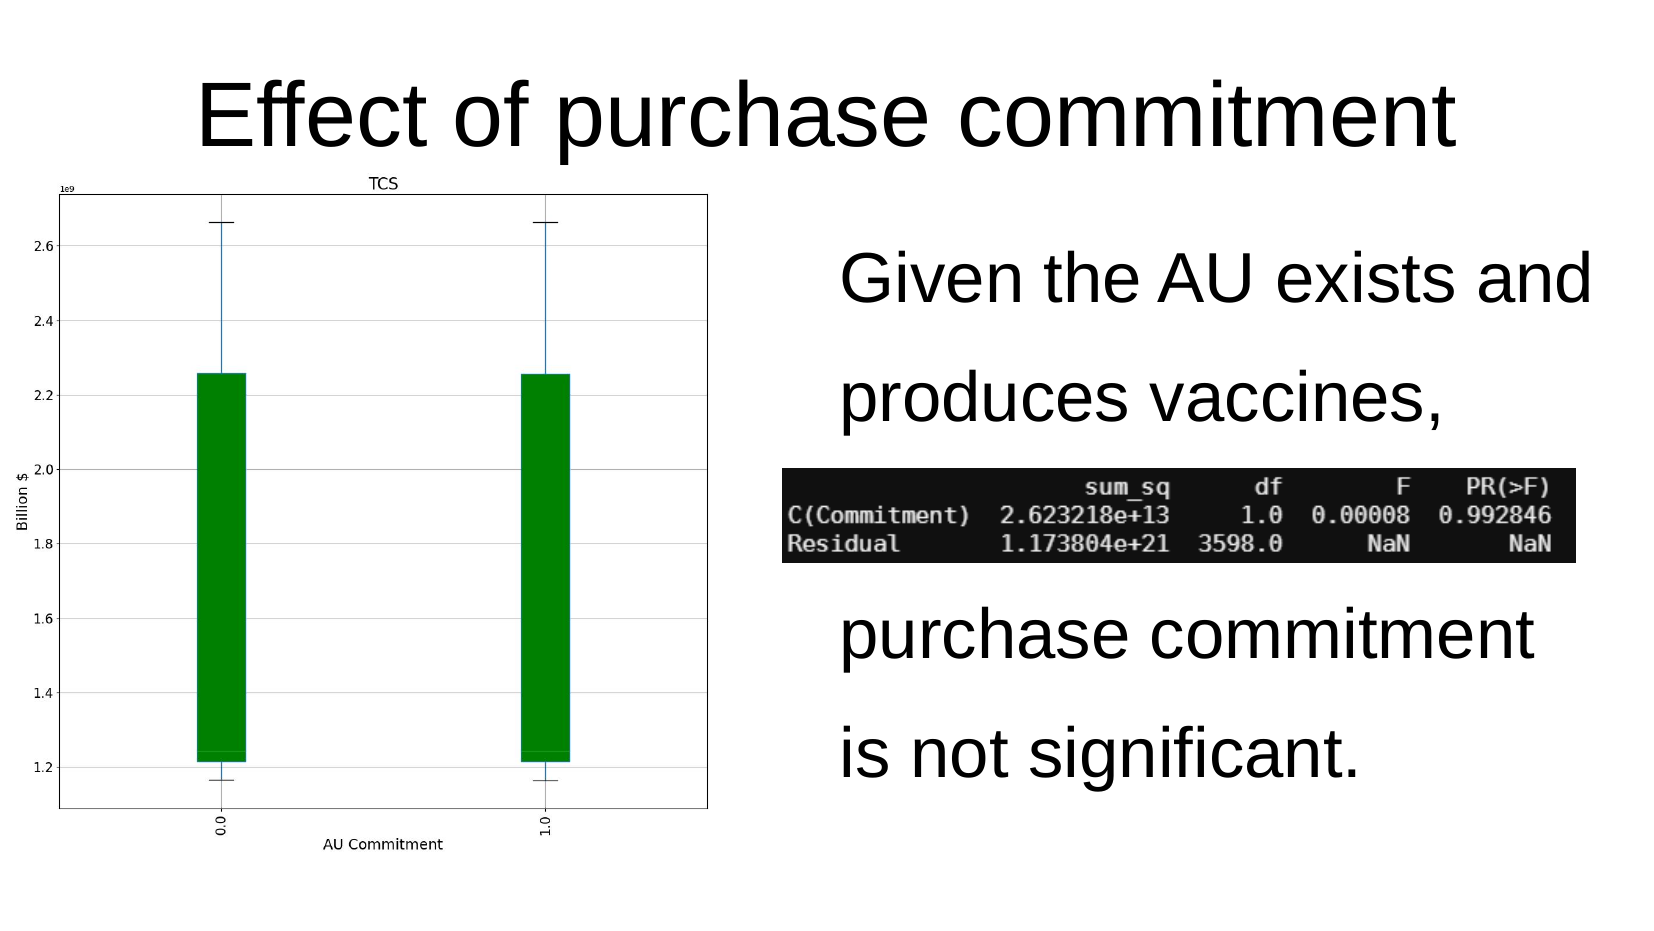

# Effect of purchase commitment
Given the AU exists and
produces vaccines,
purchase commitment
is not significant.